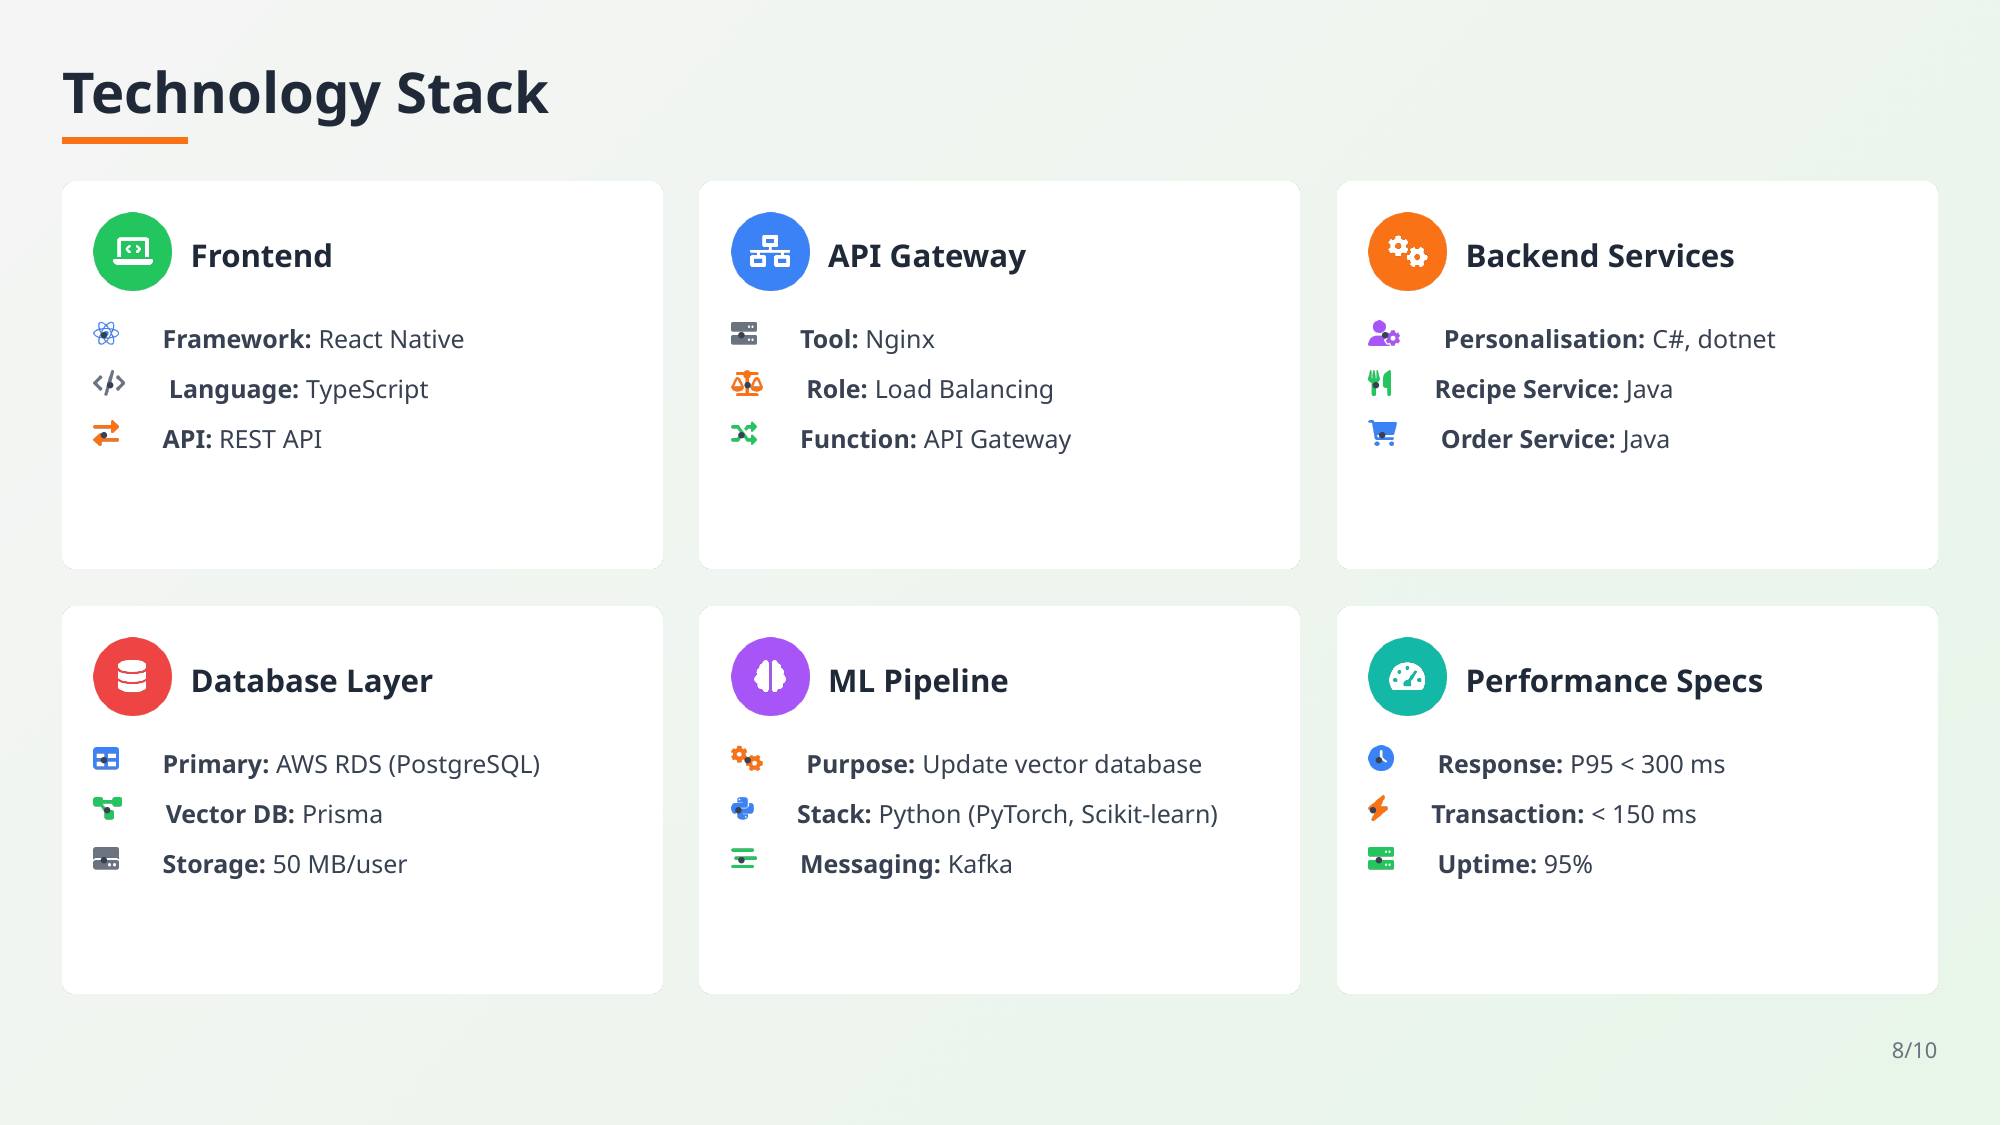

Technology Stack
Frontend
API Gateway
Backend Services
 Framework: React Native
 Tool: Nginx
 Personalisation: C#, dotnet
 Language: TypeScript
 Role: Load Balancing
 Recipe Service: Java
 API: REST API
 Function: API Gateway
 Order Service: Java
Database Layer
ML Pipeline
Performance Specs
 Primary: AWS RDS (PostgreSQL)
 Purpose: Update vector database
 Response: P95 < 300 ms
 Vector DB: Prisma
 Stack: Python (PyTorch, Scikit-learn)
 Transaction: < 150 ms
 Storage: 50 MB/user
 Messaging: Kafka
 Uptime: 95%
8/10